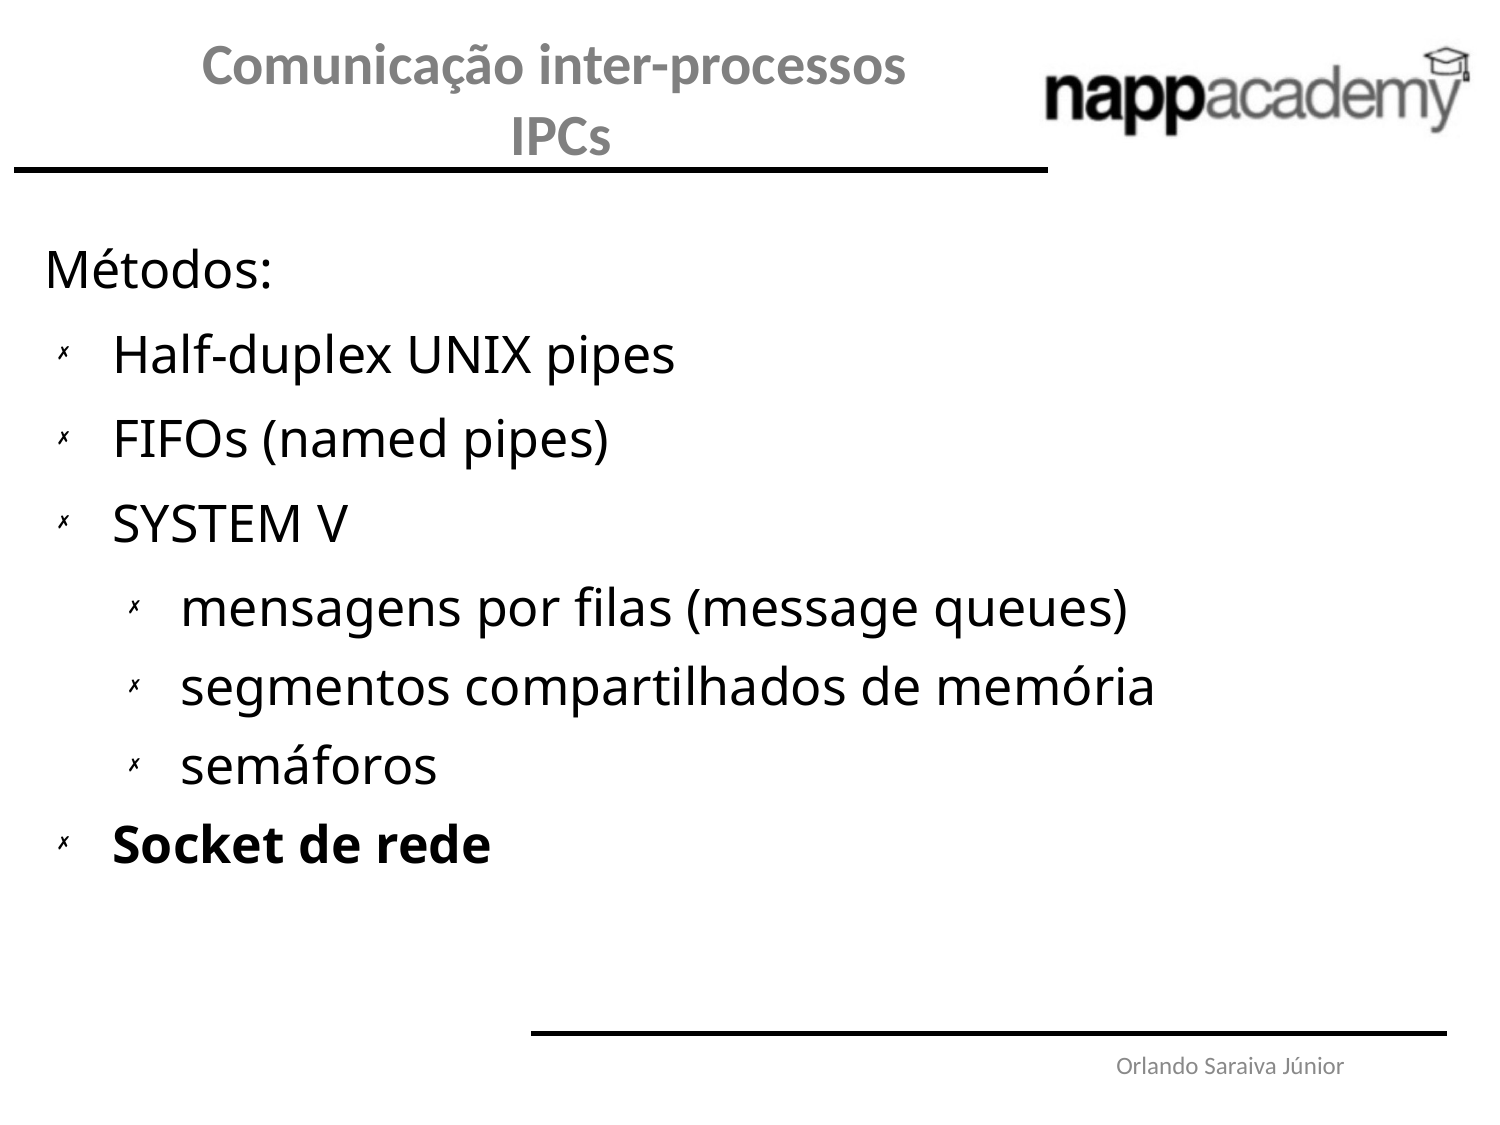

# Comunicação inter-processos IPCs
Métodos:
Half-duplex UNIX pipes
FIFOs (named pipes)
SYSTEM V
mensagens por filas (message queues)
segmentos compartilhados de memória
semáforos
Socket de rede